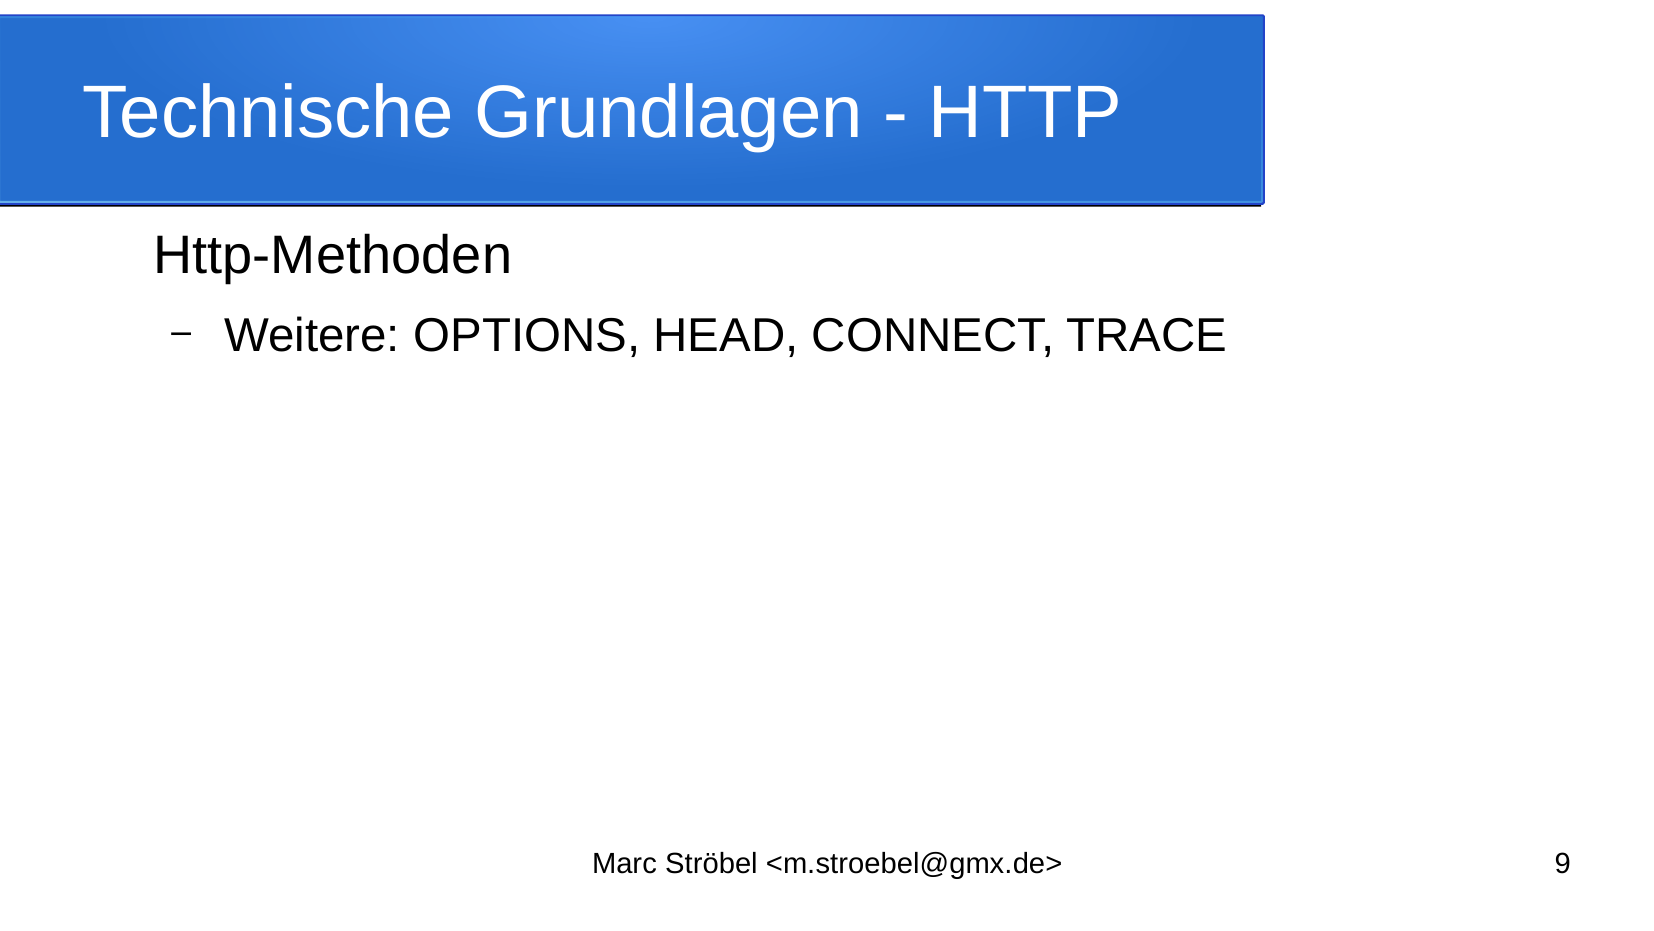

# Technische Grundlagen - HTTP
Http-Methoden
Weitere: OPTIONS, HEAD, CONNECT, TRACE
Marc Ströbel <m.stroebel@gmx.de>
9